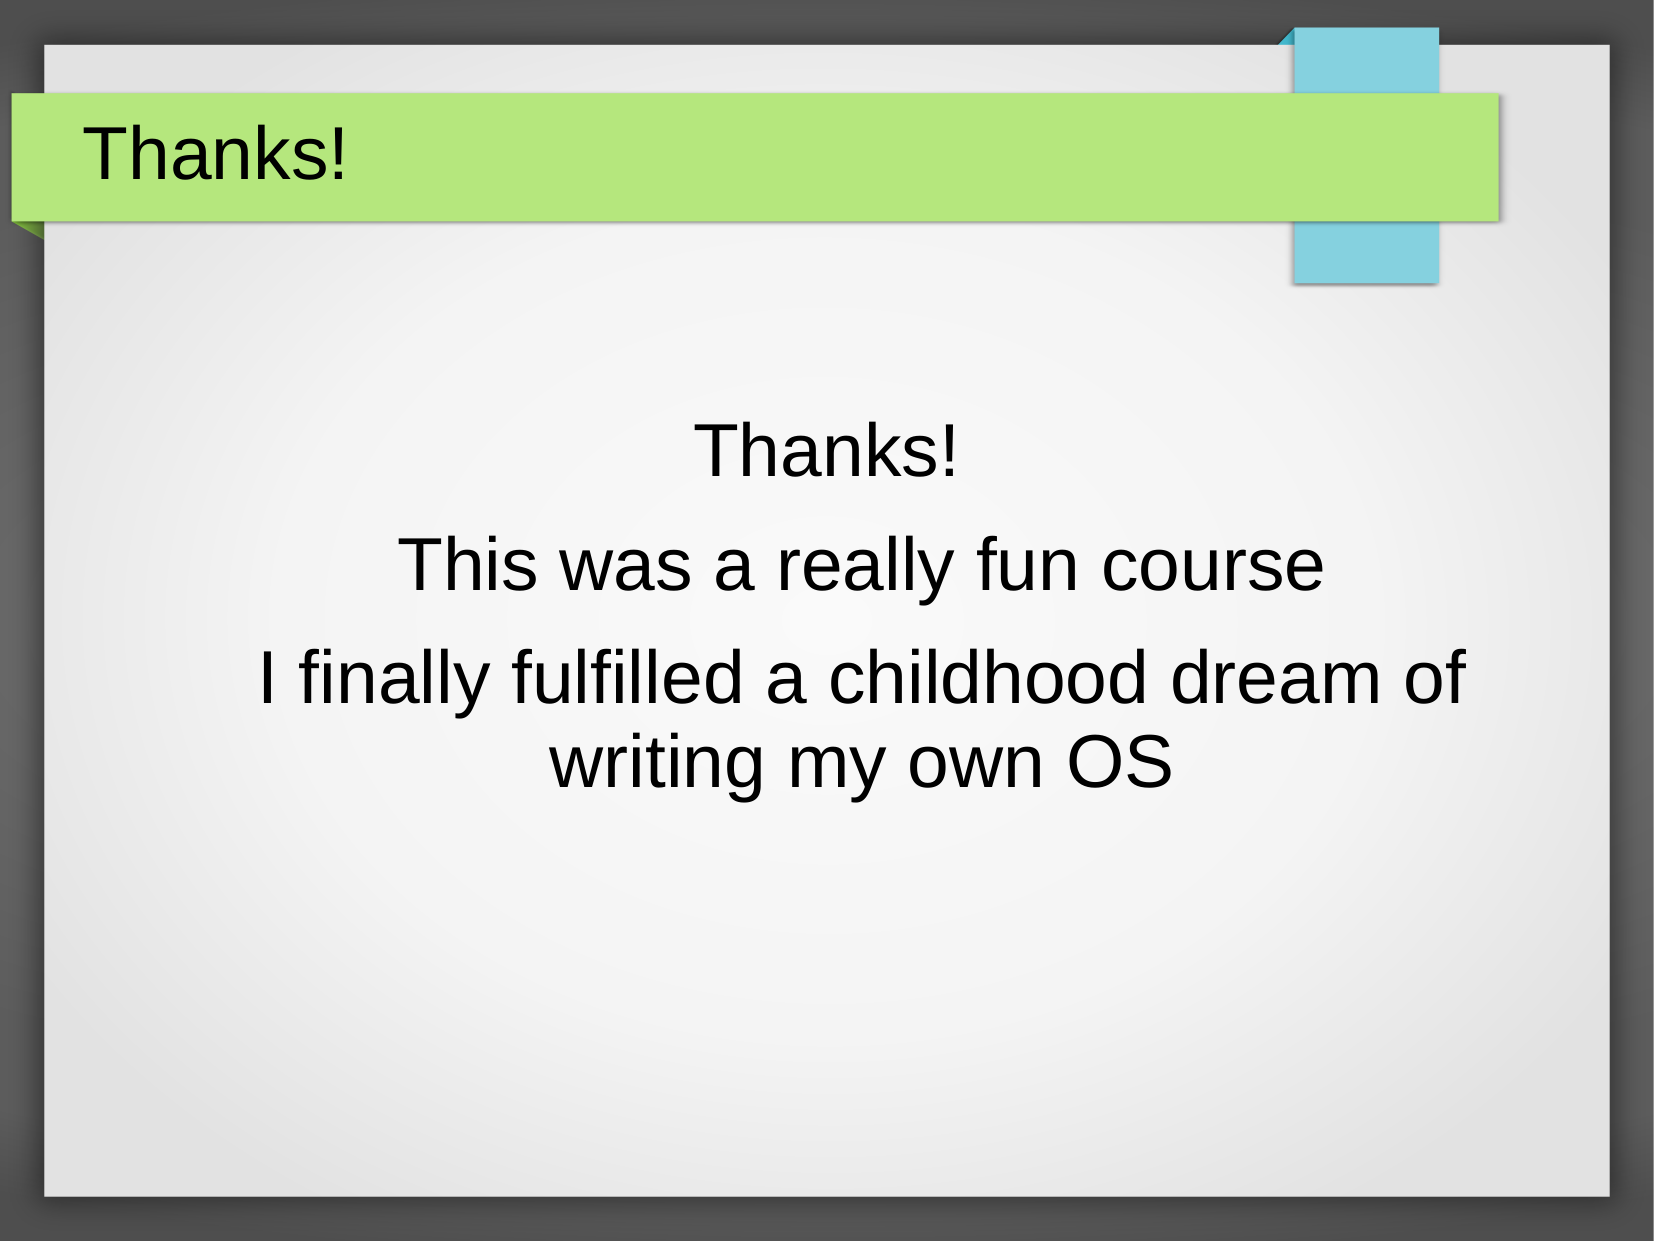

# Thanks!
Thanks!
This was a really fun course
I finally fulfilled a childhood dream of writing my own OS